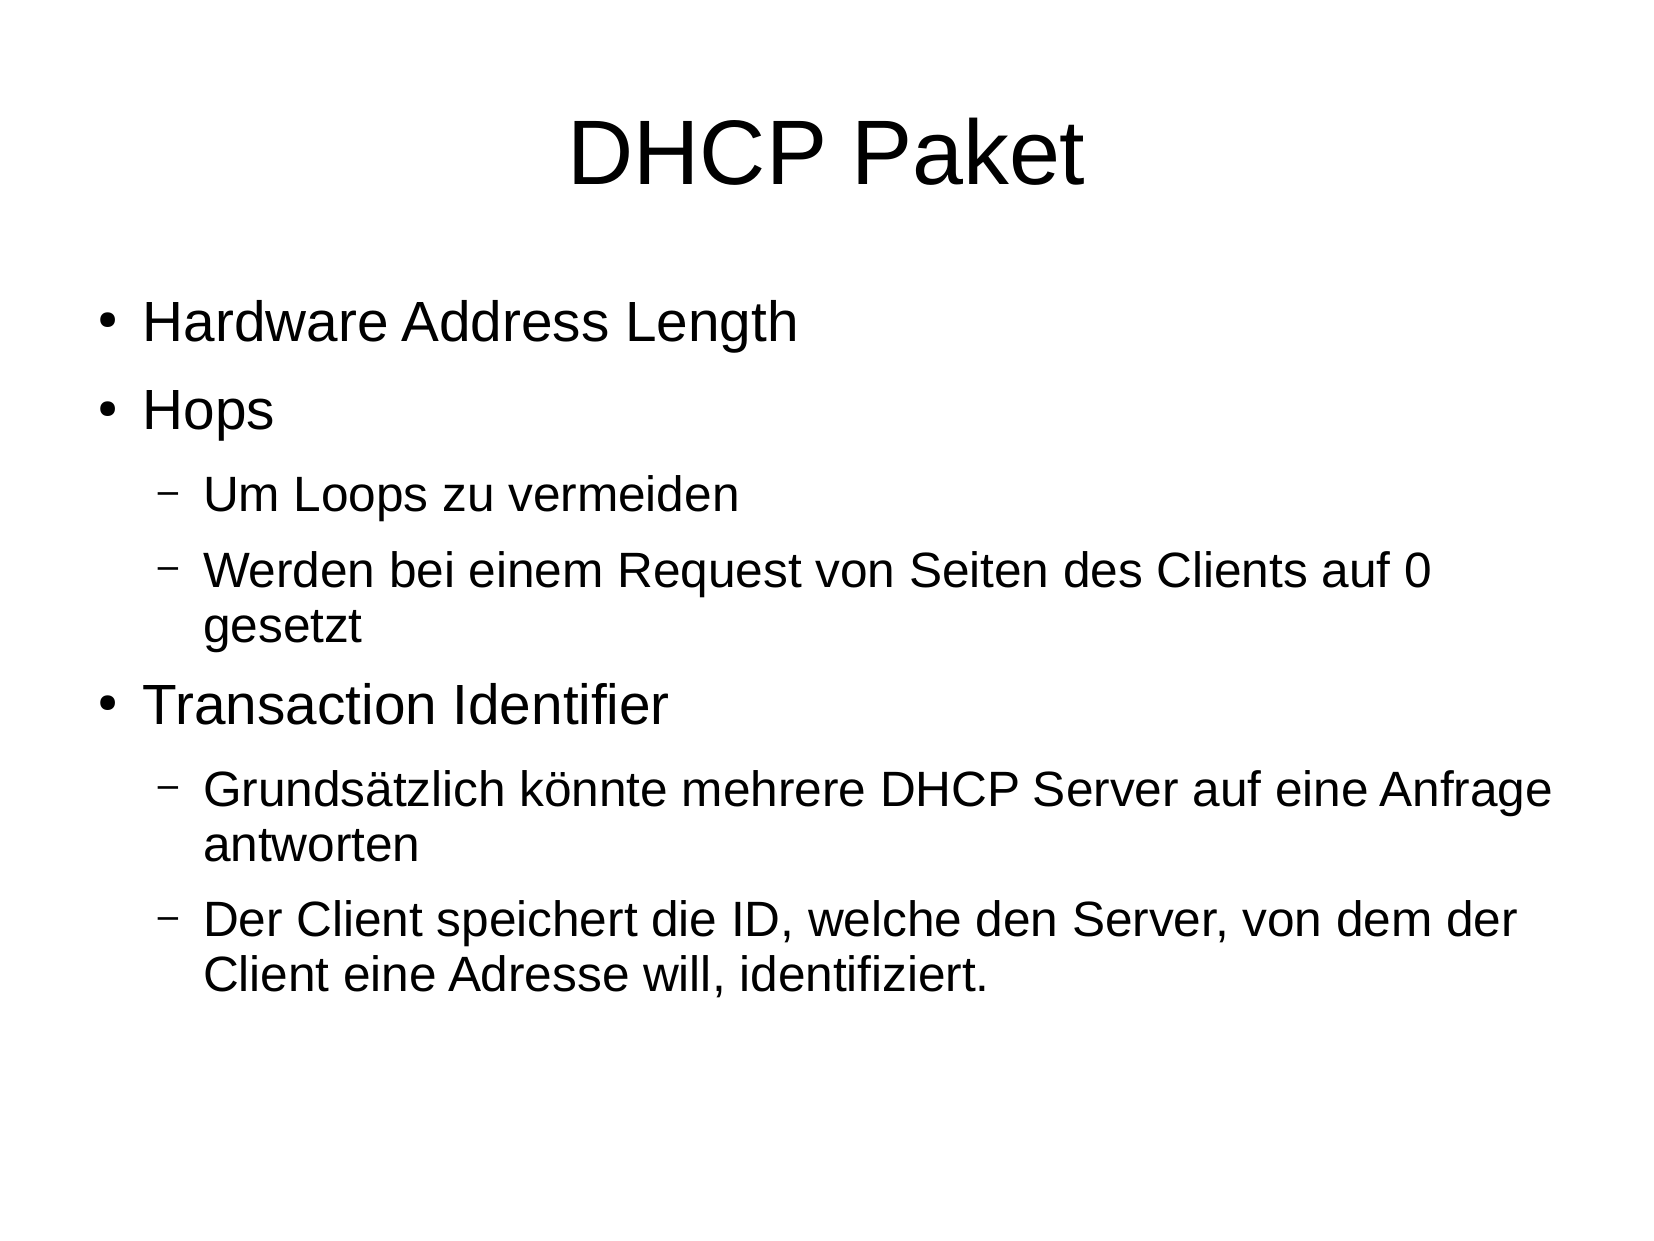

# DHCP Paket
Hardware Address Length
Hops
Um Loops zu vermeiden
Werden bei einem Request von Seiten des Clients auf 0 gesetzt
Transaction Identifier
Grundsätzlich könnte mehrere DHCP Server auf eine Anfrage antworten
Der Client speichert die ID, welche den Server, von dem der Client eine Adresse will, identifiziert.